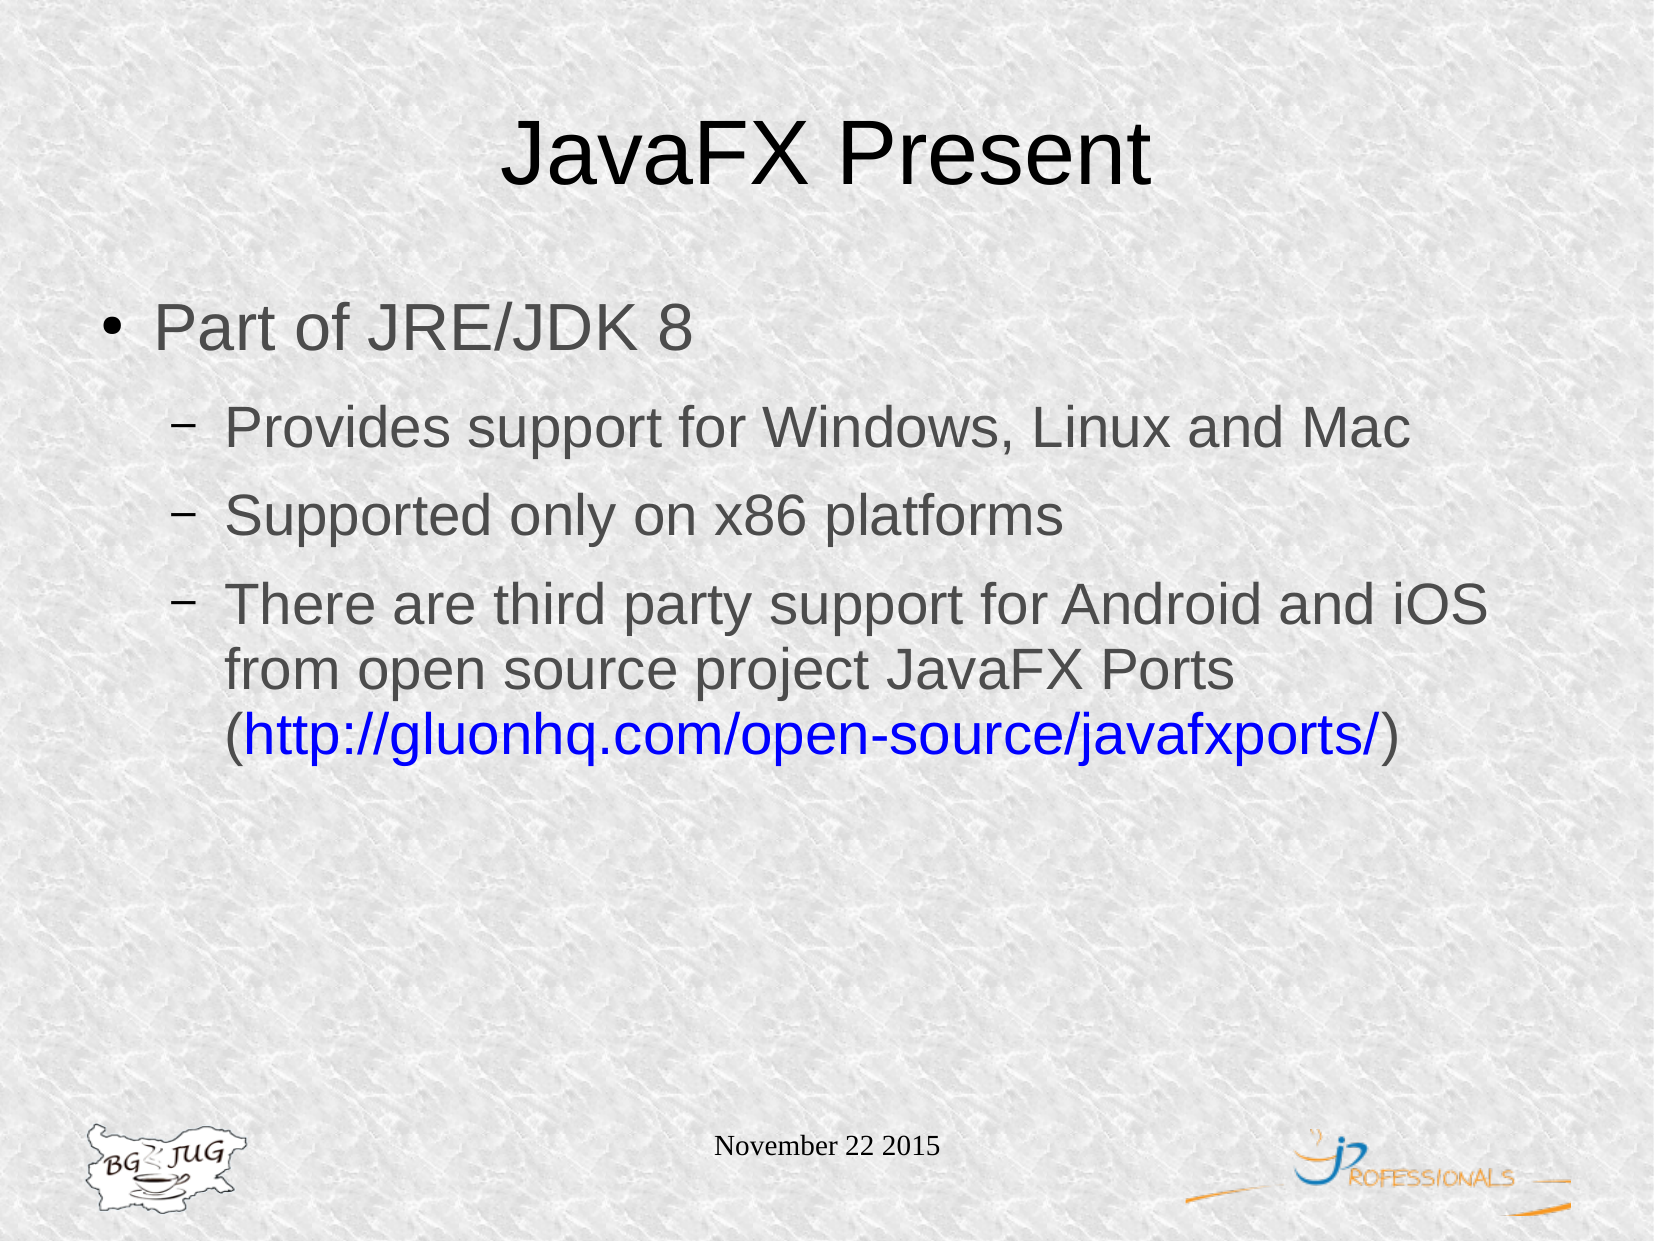

# JavaFX Present
Part of JRE/JDK 8
Provides support for Windows, Linux and Mac
Supported only on x86 platforms
There are third party support for Android and iOS from open source project JavaFX Ports (http://gluonhq.com/open-source/javafxports/)